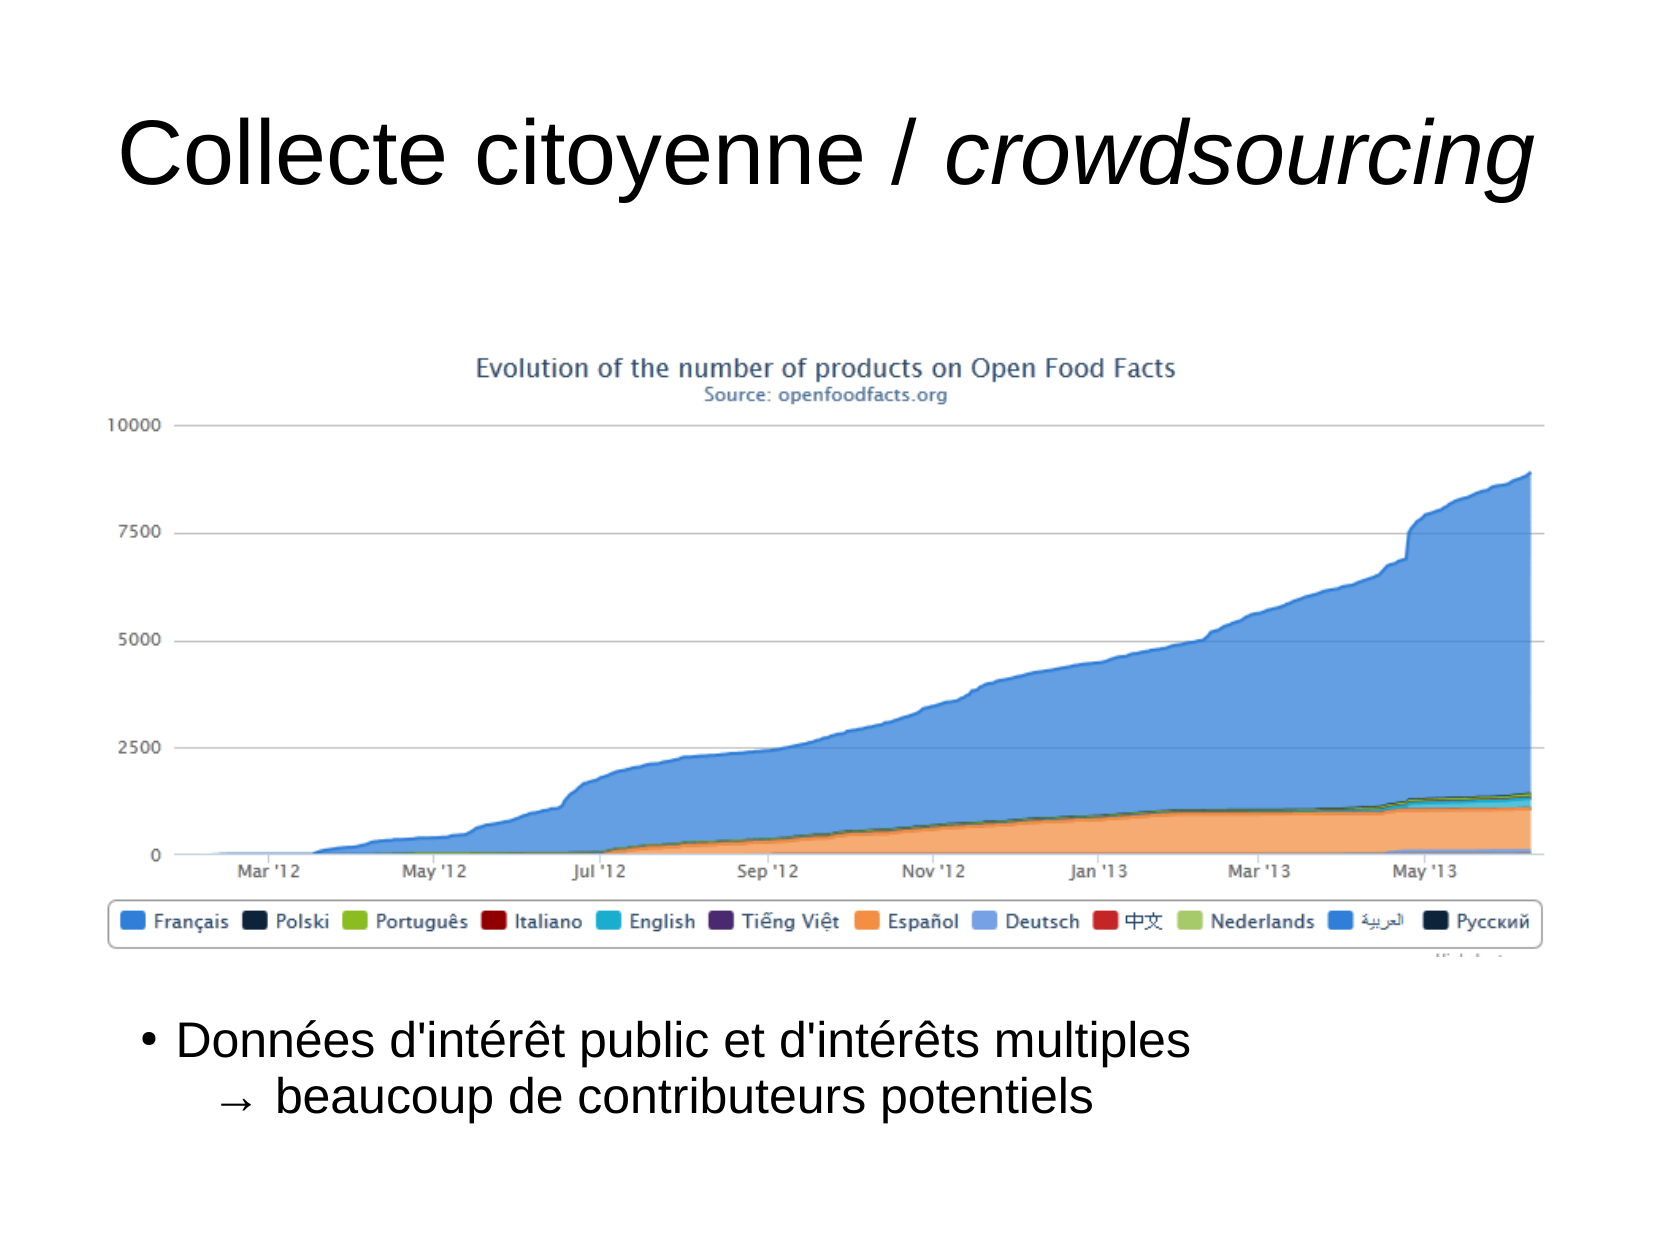

# Collecte citoyenne / crowdsourcing
Données d'intérêt public et d'intérêts multiples
→ beaucoup de contributeurs potentiels